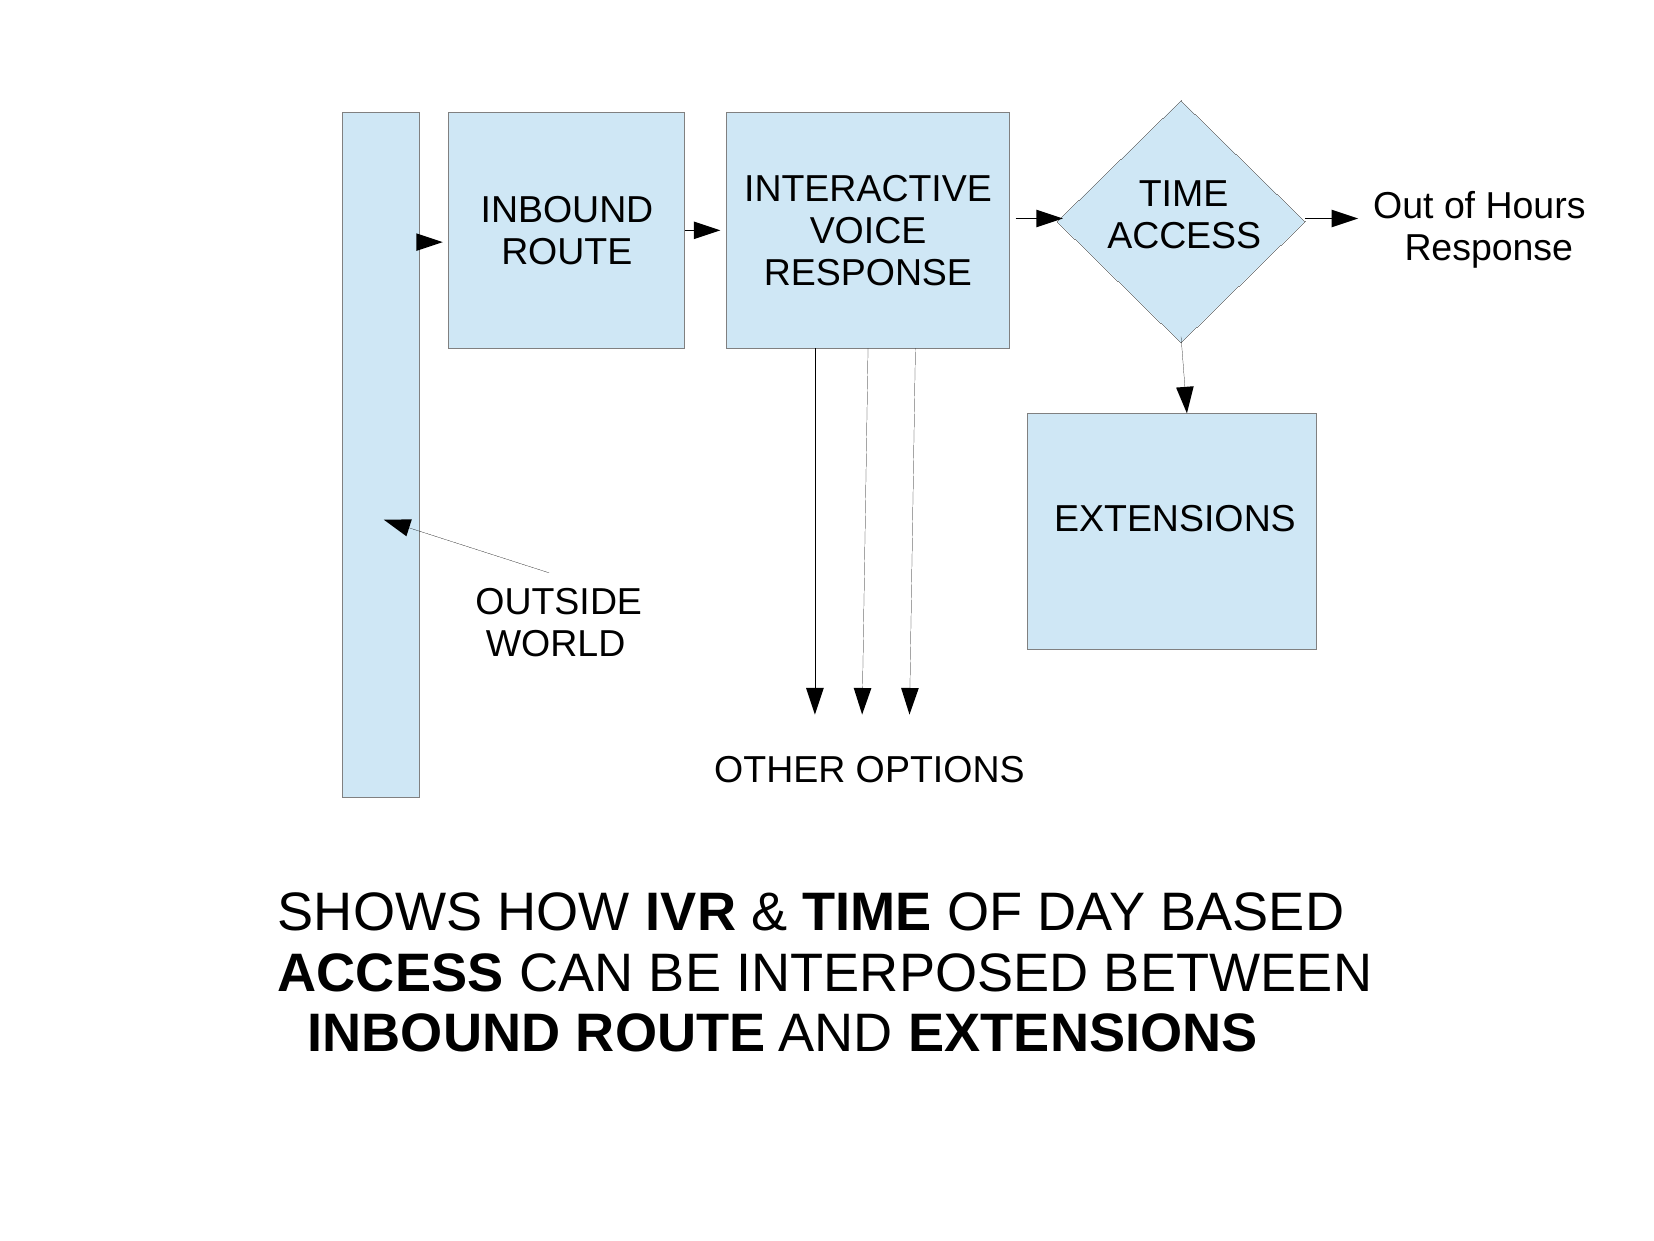

INBOUND
ROUTE
INTERACTIVE
VOICE
RESPONSE
 TIME
ACCESS
 TIMED
ACCESS
Out of Hours
 Response
EXTENSIONS
OUTSIDE
 WORLD
OTHER OPTIONS
 SHOWS HOW IVR & TIME OF DAY BASED
 ACCESS CAN BE INTERPOSED BETWEEN
 INBOUND ROUTE AND EXTENSIONS